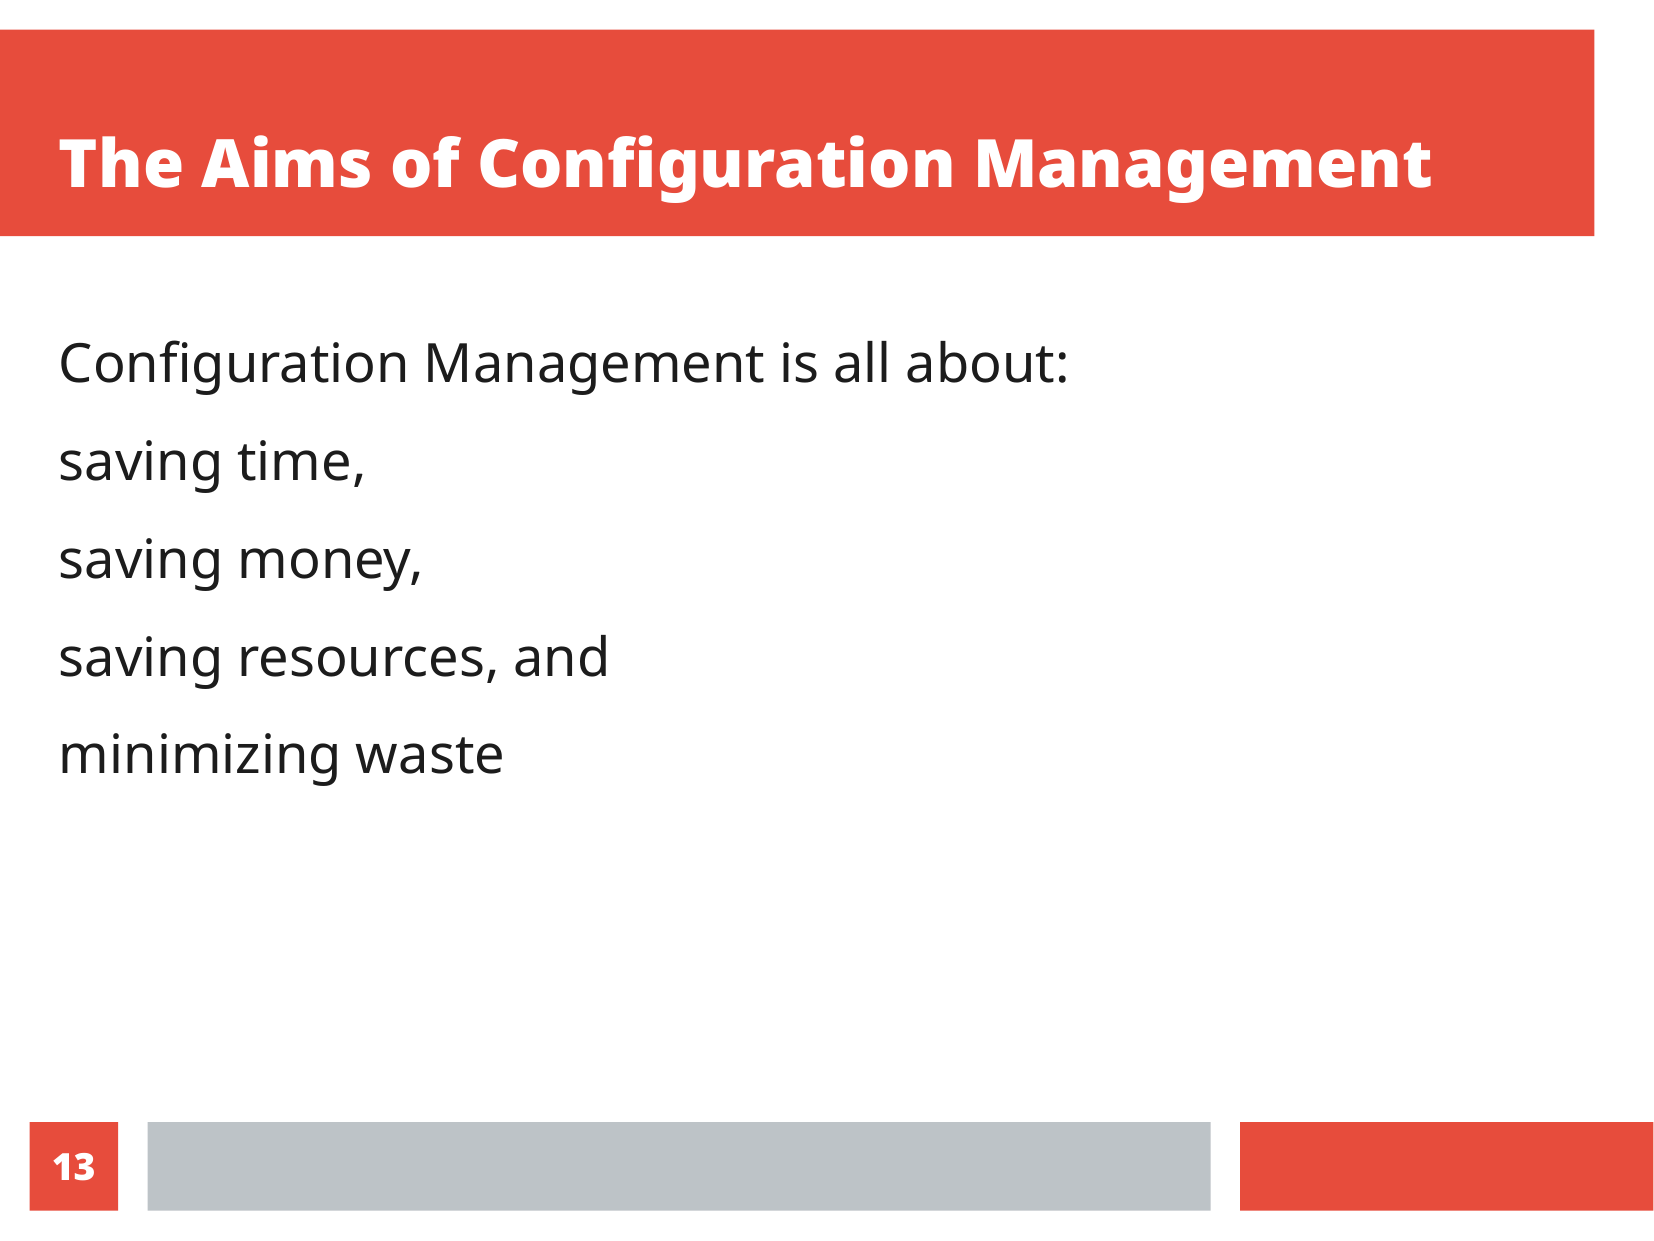

# The Aims of Configuration Management
Configuration Management is all about:
saving time,
saving money,
saving resources, and
minimizing waste
13